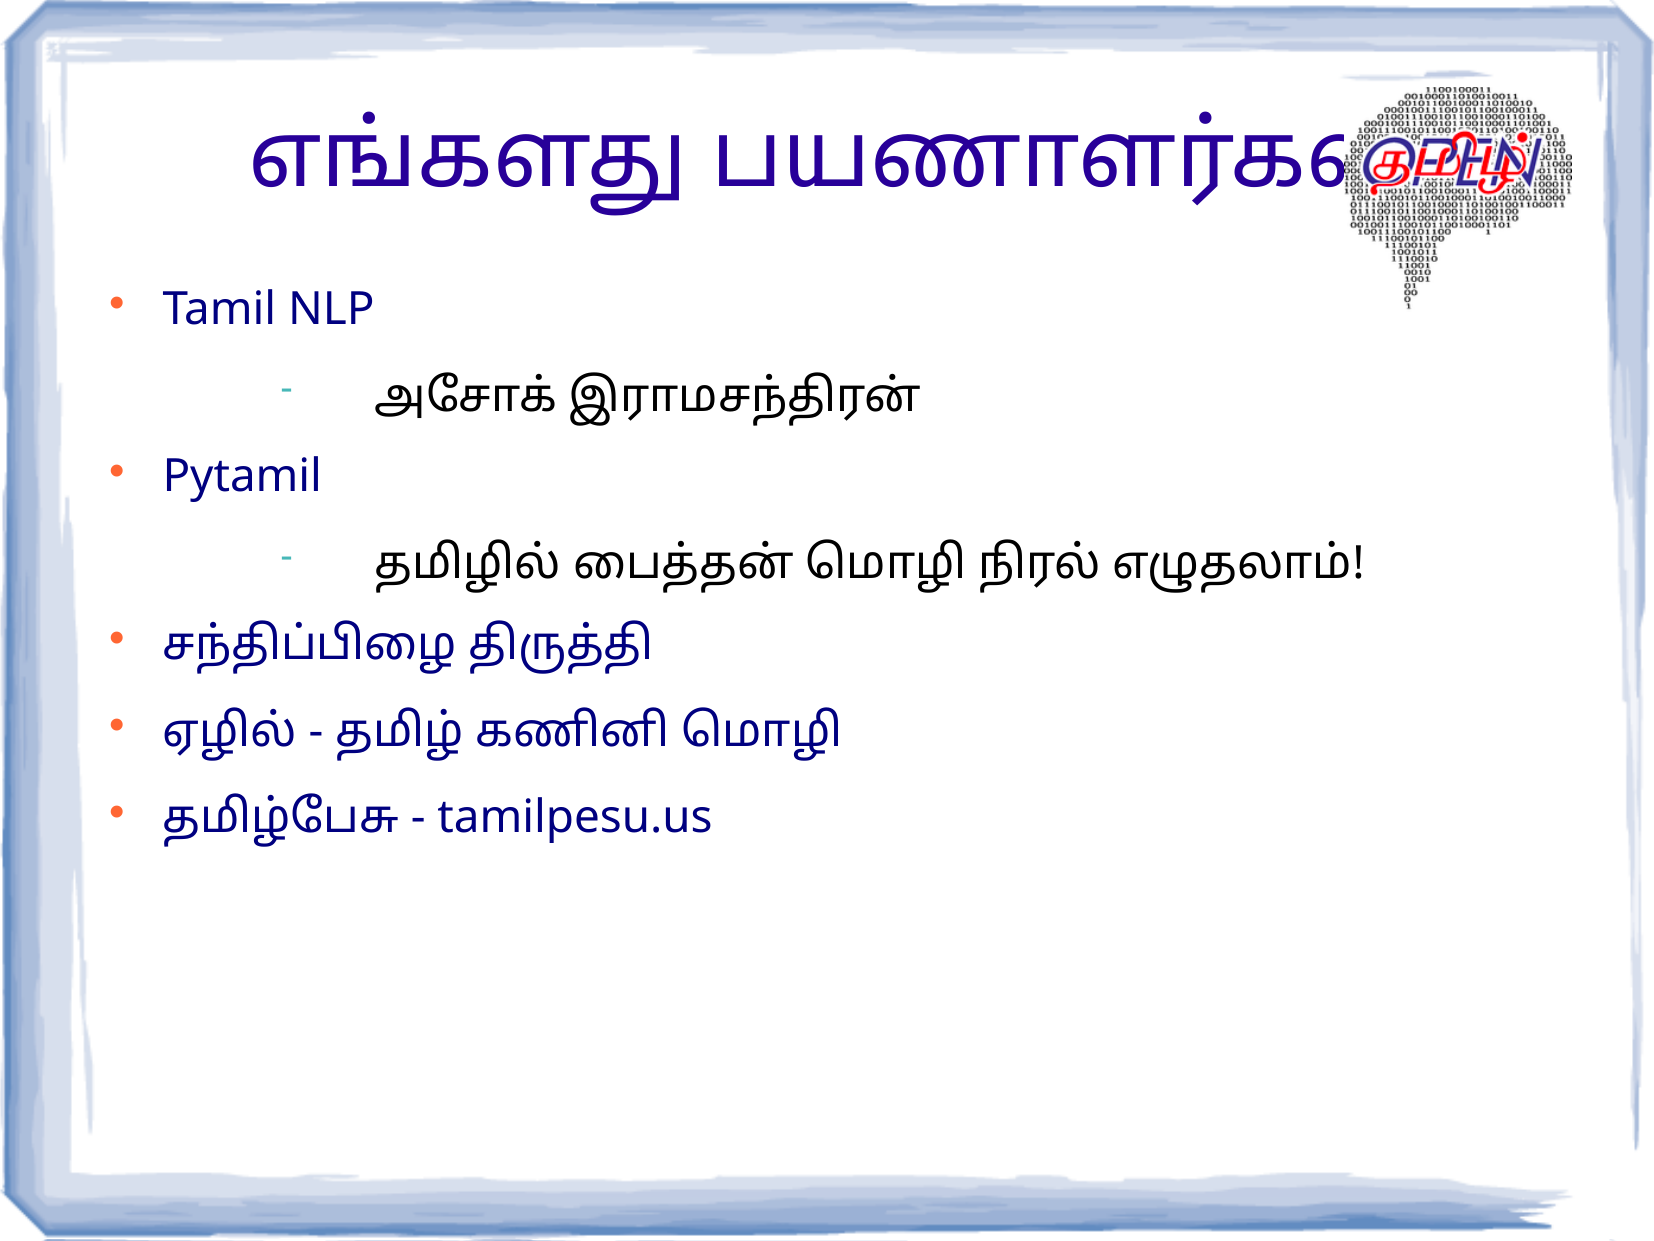

# எங்களது பயணாளர்கள்
Tamil NLP
அசோக் இராமசந்திரன்
Pytamil
தமிழில் பைத்தன் மொழி நிரல் எழுதலாம்!
சந்திப்பிழை திருத்தி
ஏழில் - தமிழ் கணினி மொழி
தமிழ்பேசு - tamilpesu.us